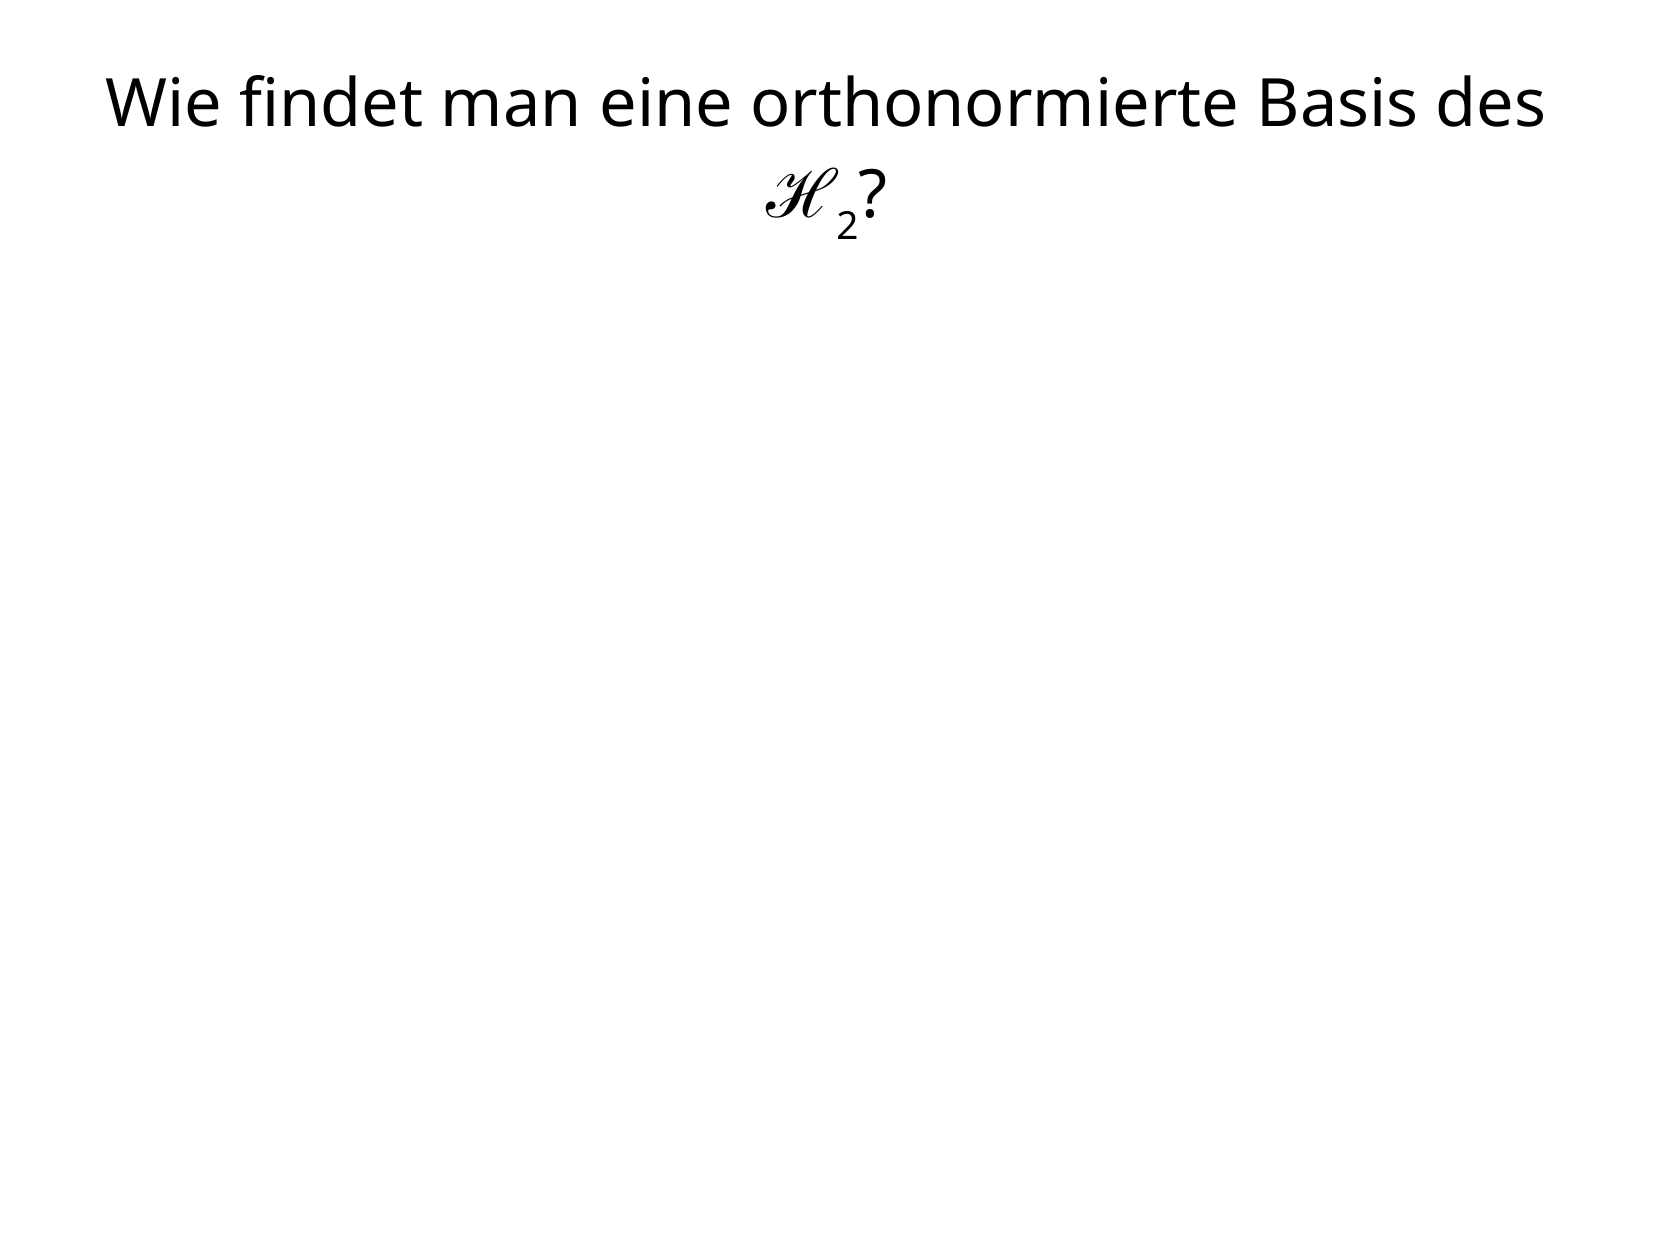

# Wie findet man eine orthonormierte Basis des ℋ2?